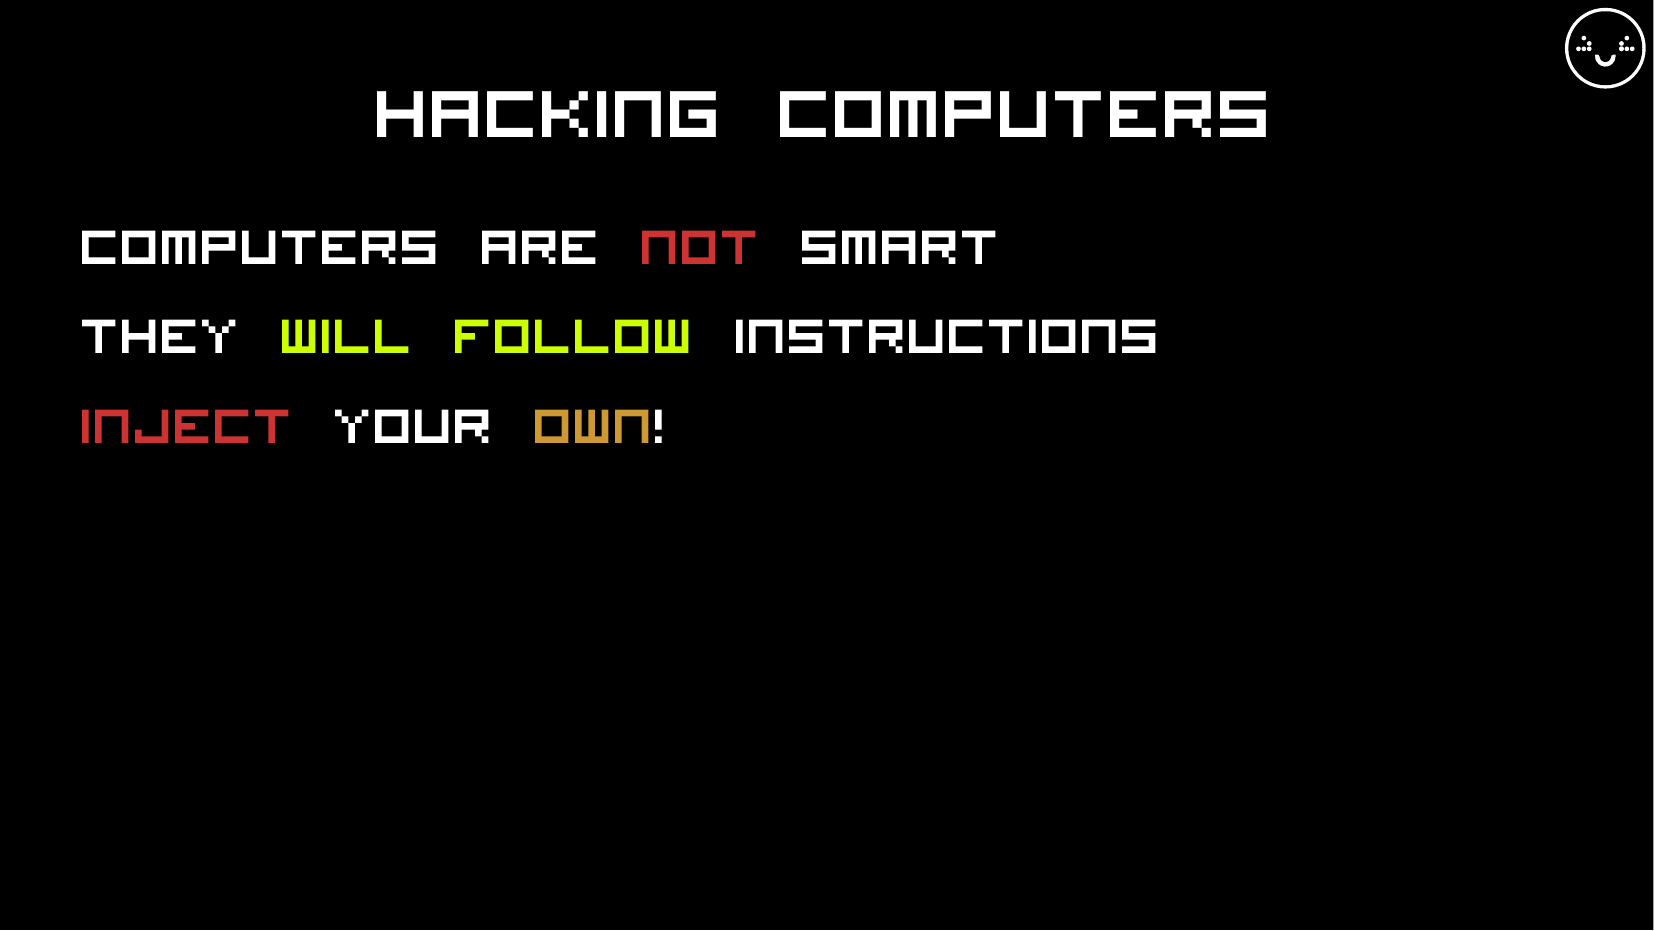

# Hacking computers
Computers are not smart
They will follow instructions
inject your own!